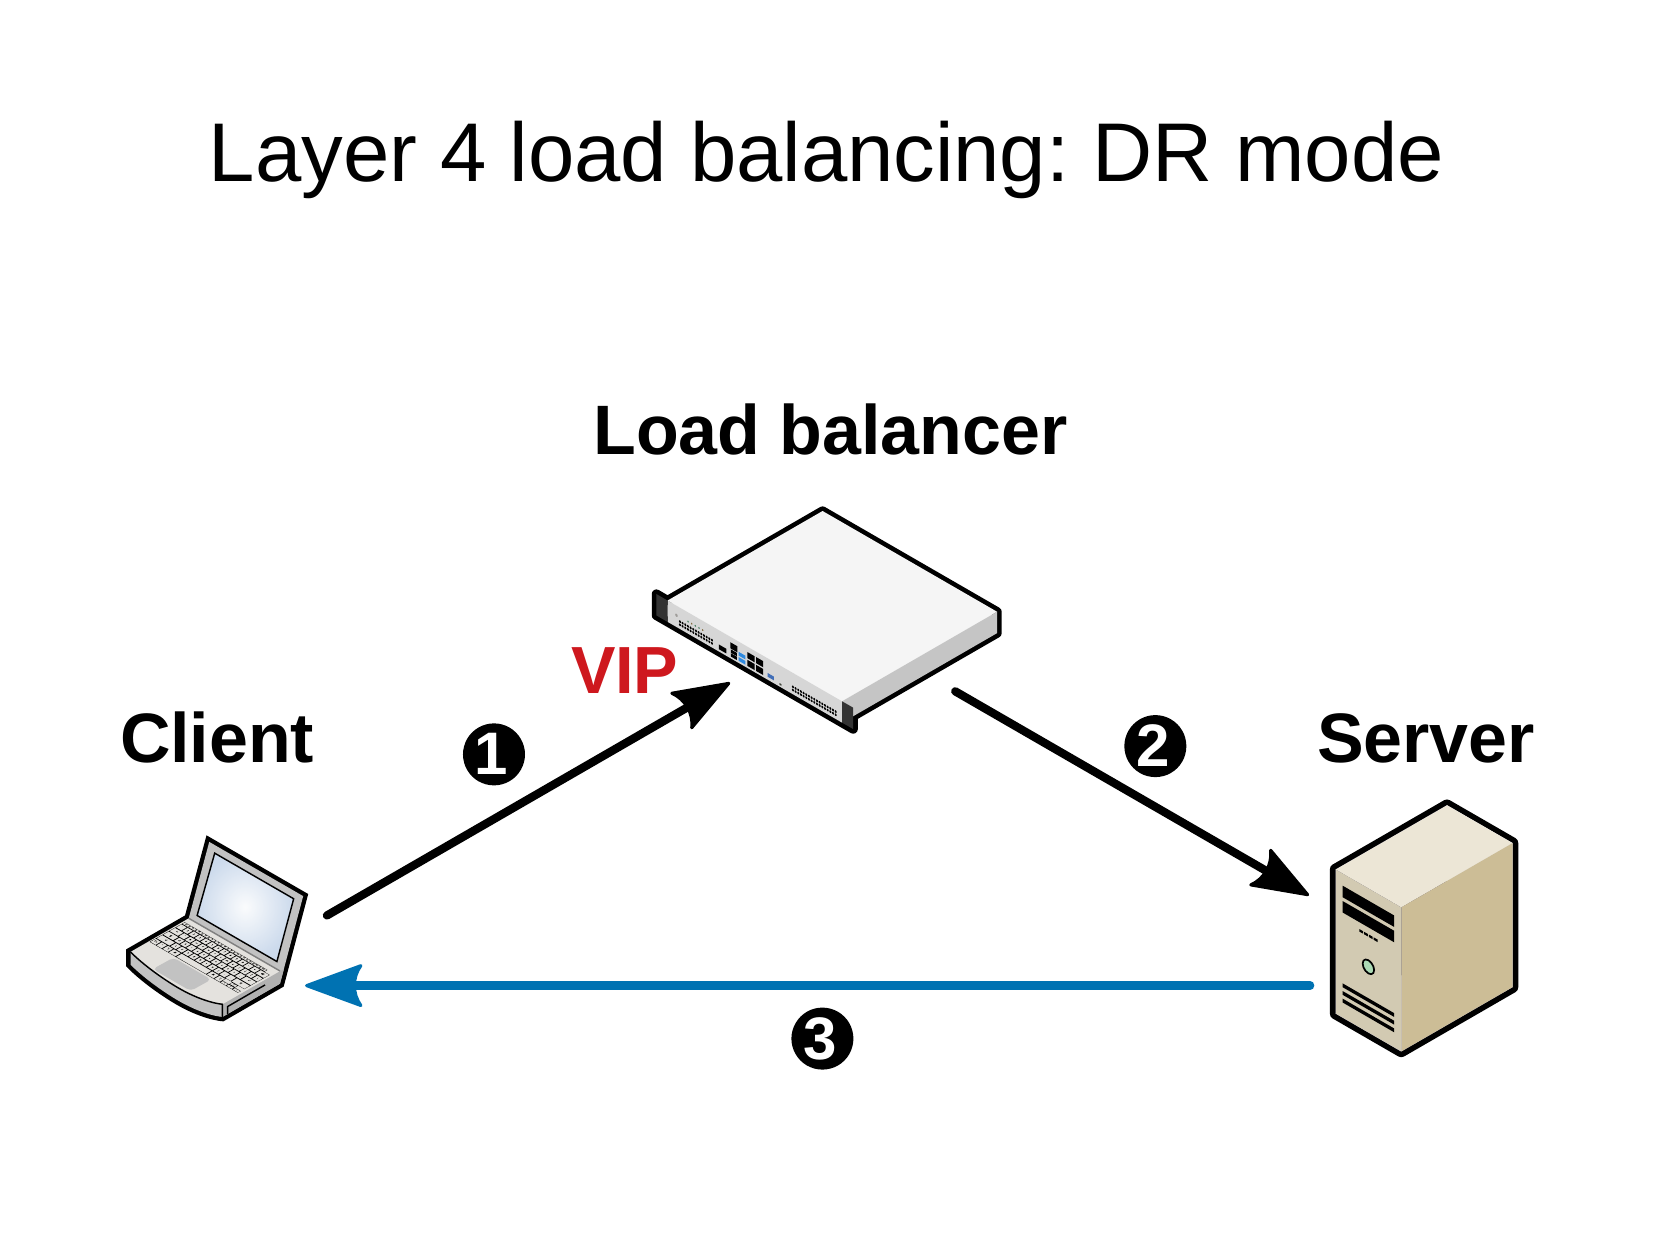

# Layer 4 load balancing: DR mode
VIP